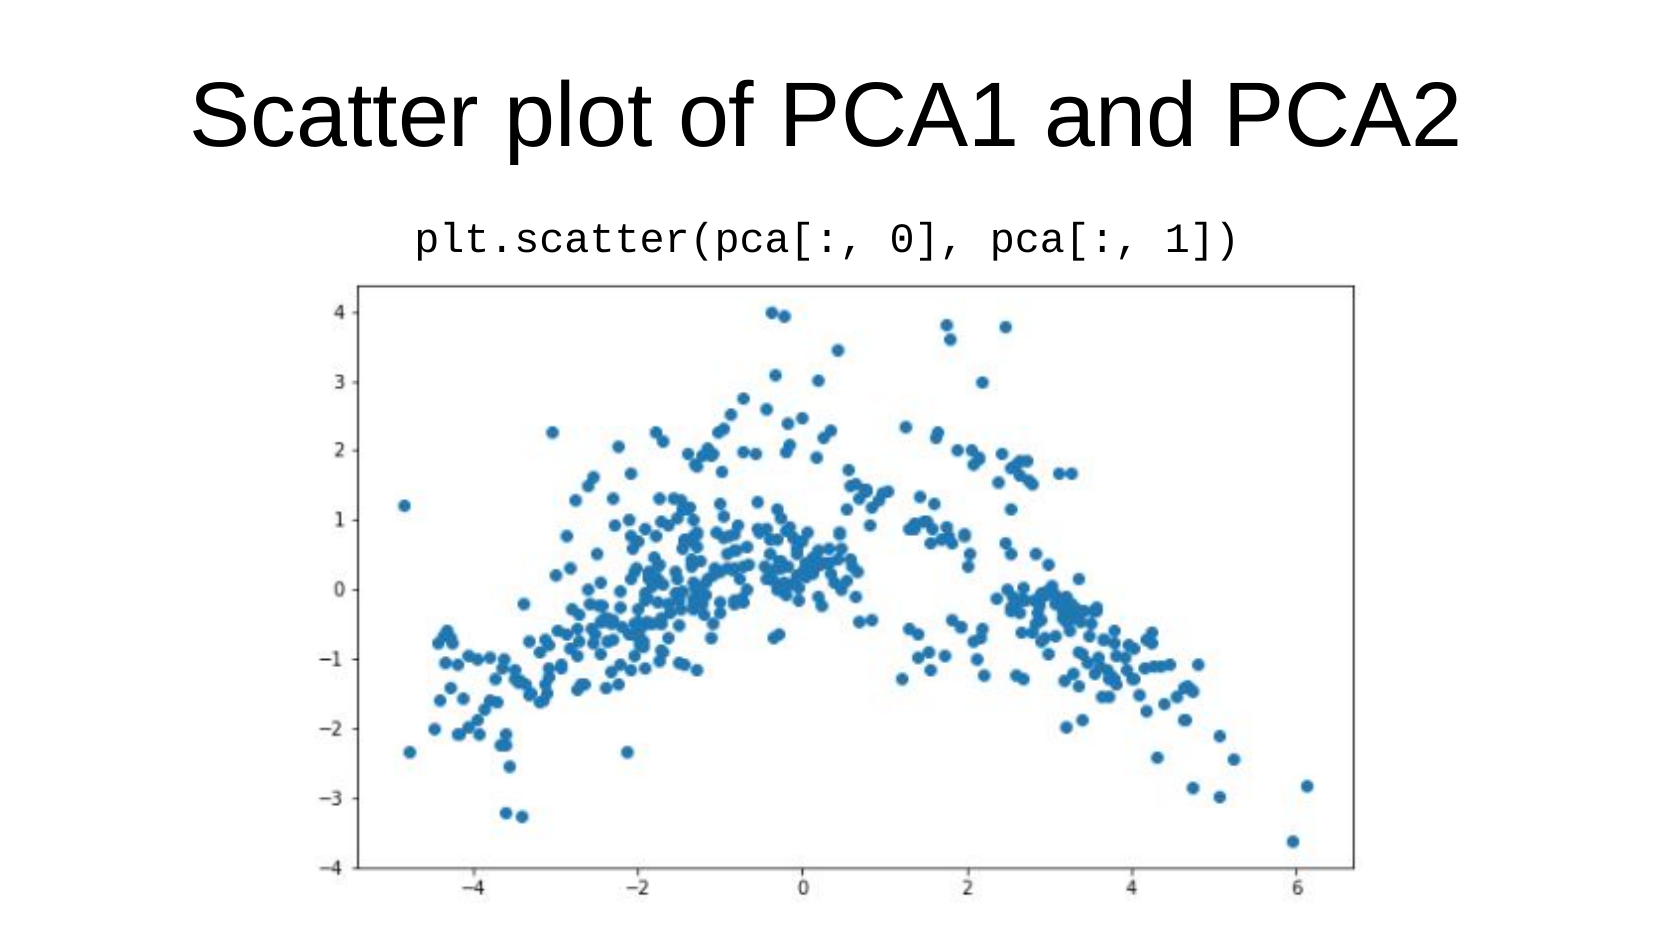

# Scatter plot of PCA1 and PCA2
plt.scatter(pca[:, 0], pca[:, 1])